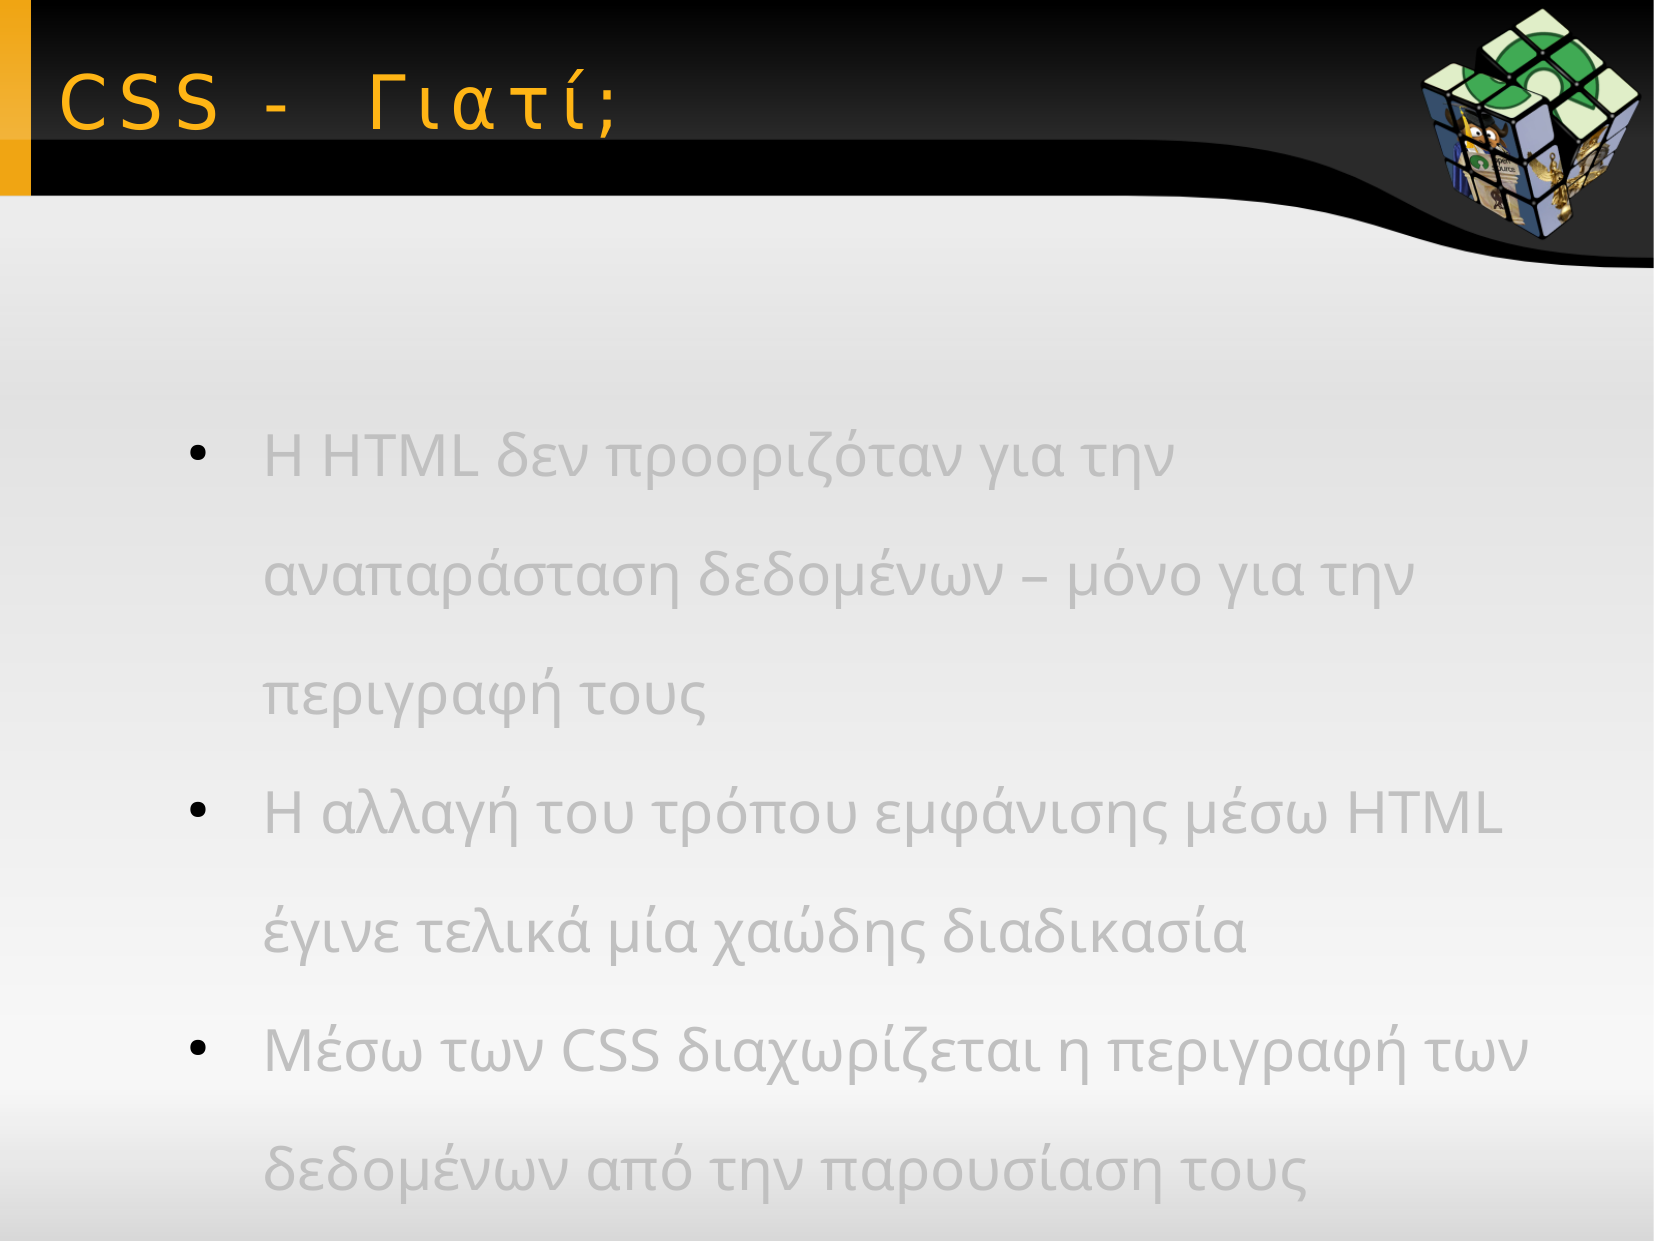

# CSS - Γιατί;
Η HTML δεν προοριζόταν για την αναπαράσταση δεδομένων – μόνο για την περιγραφή τους
Η αλλαγή του τρόπου εμφάνισης μέσω HTML έγινε τελικά μία χαώδης διαδικασία
Μέσω των CSS διαχωρίζεται η περιγραφή των δεδομένων από την παρουσίαση τους
Κάνοντας μία αλλαγή σε ένα σημείο, μπορεί να αλλάξει αυτόματα η εμφάνιση πολλών σελίδων